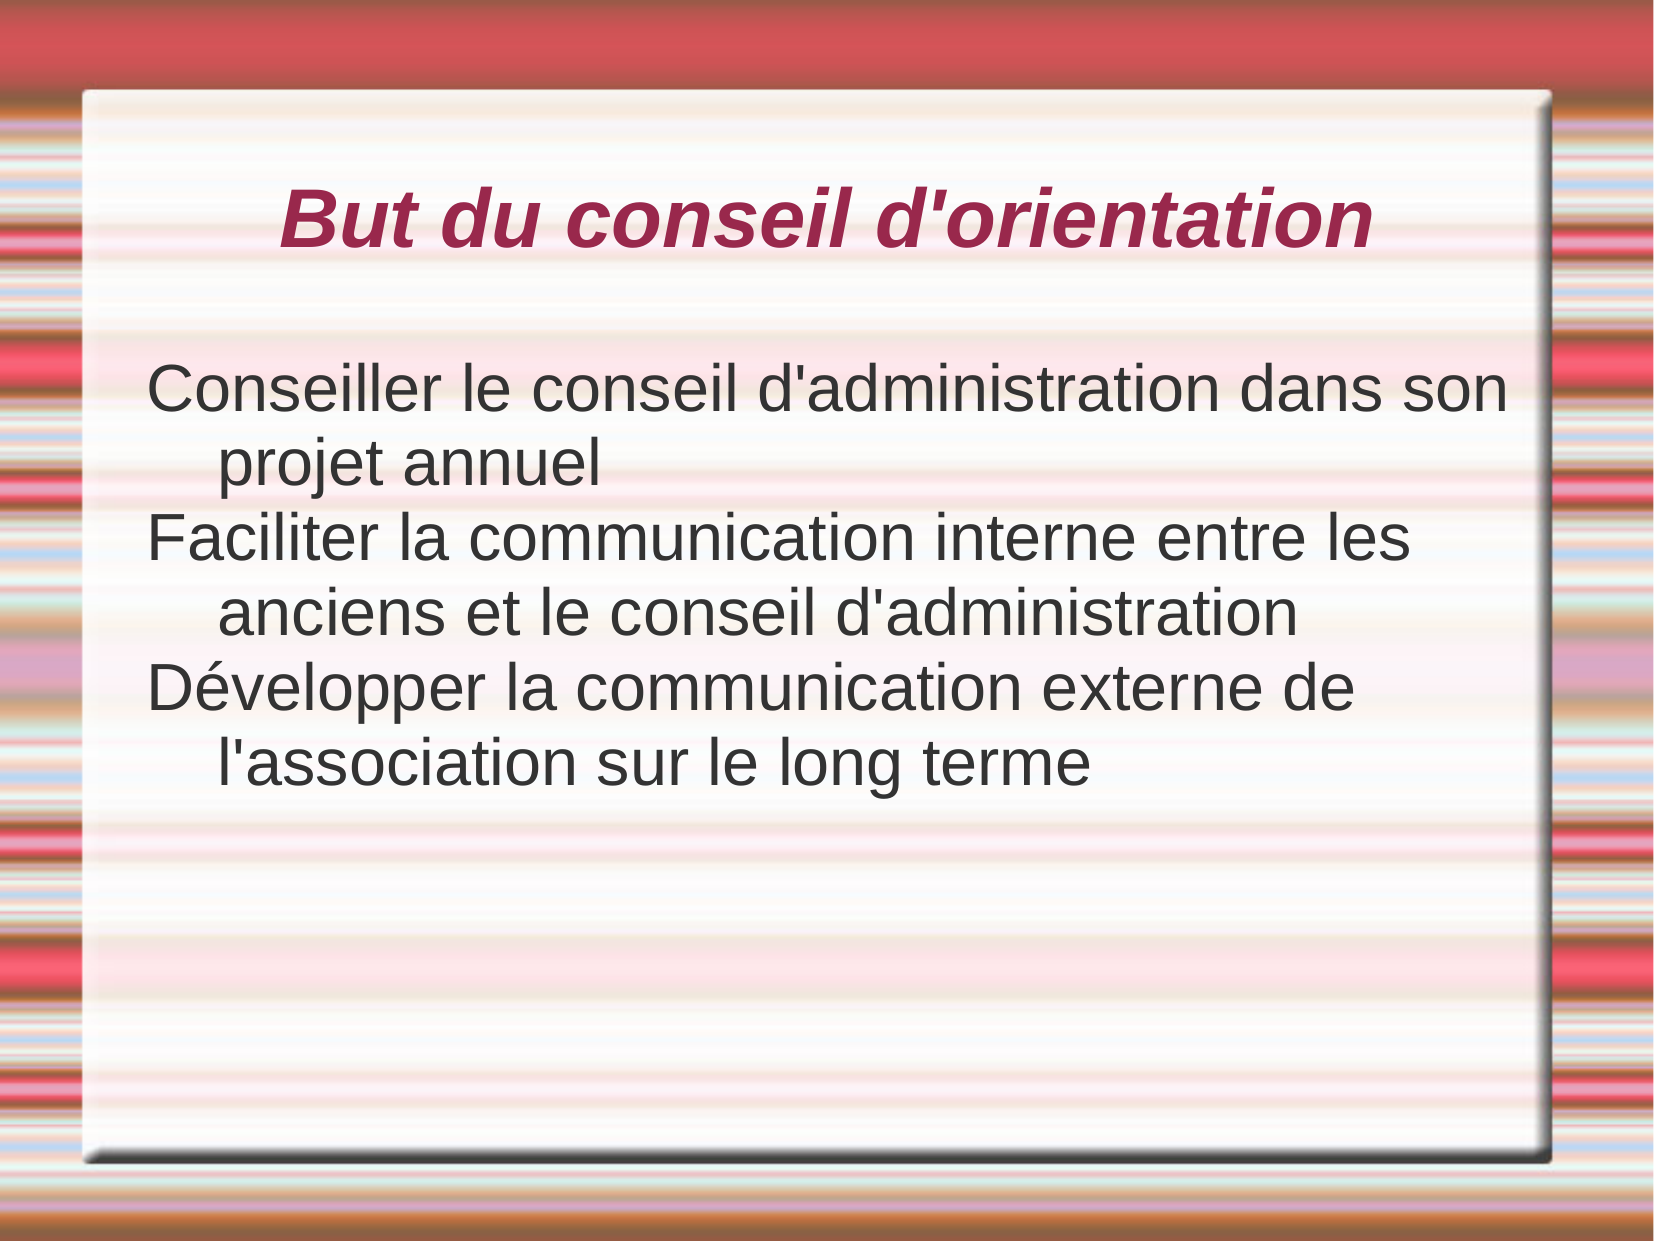

# But du conseil d'orientation
Conseiller le conseil d'administration dans son projet annuel
Faciliter la communication interne entre les anciens et le conseil d'administration
Développer la communication externe de l'association sur le long terme